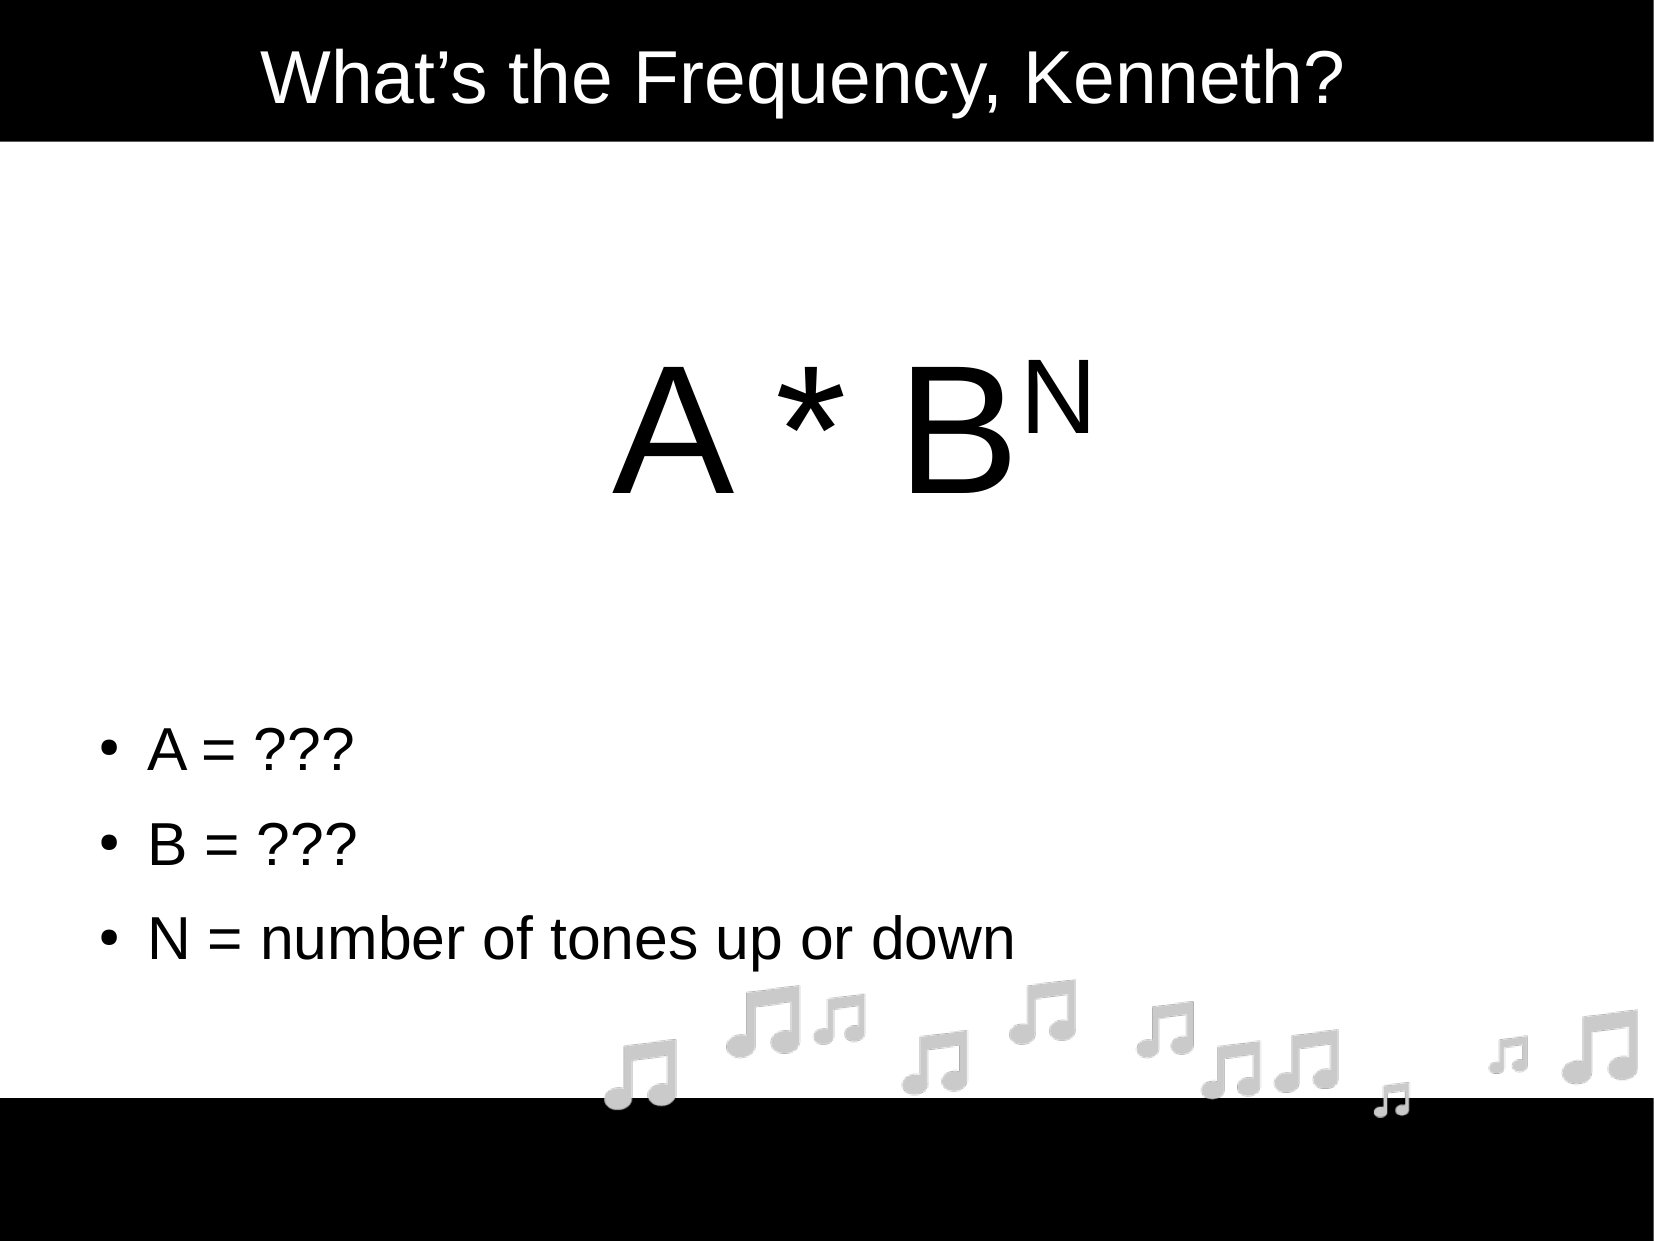

# What’s the Frequency, Kenneth?
A * BN
A = ???
B = ???
N = number of tones up or down